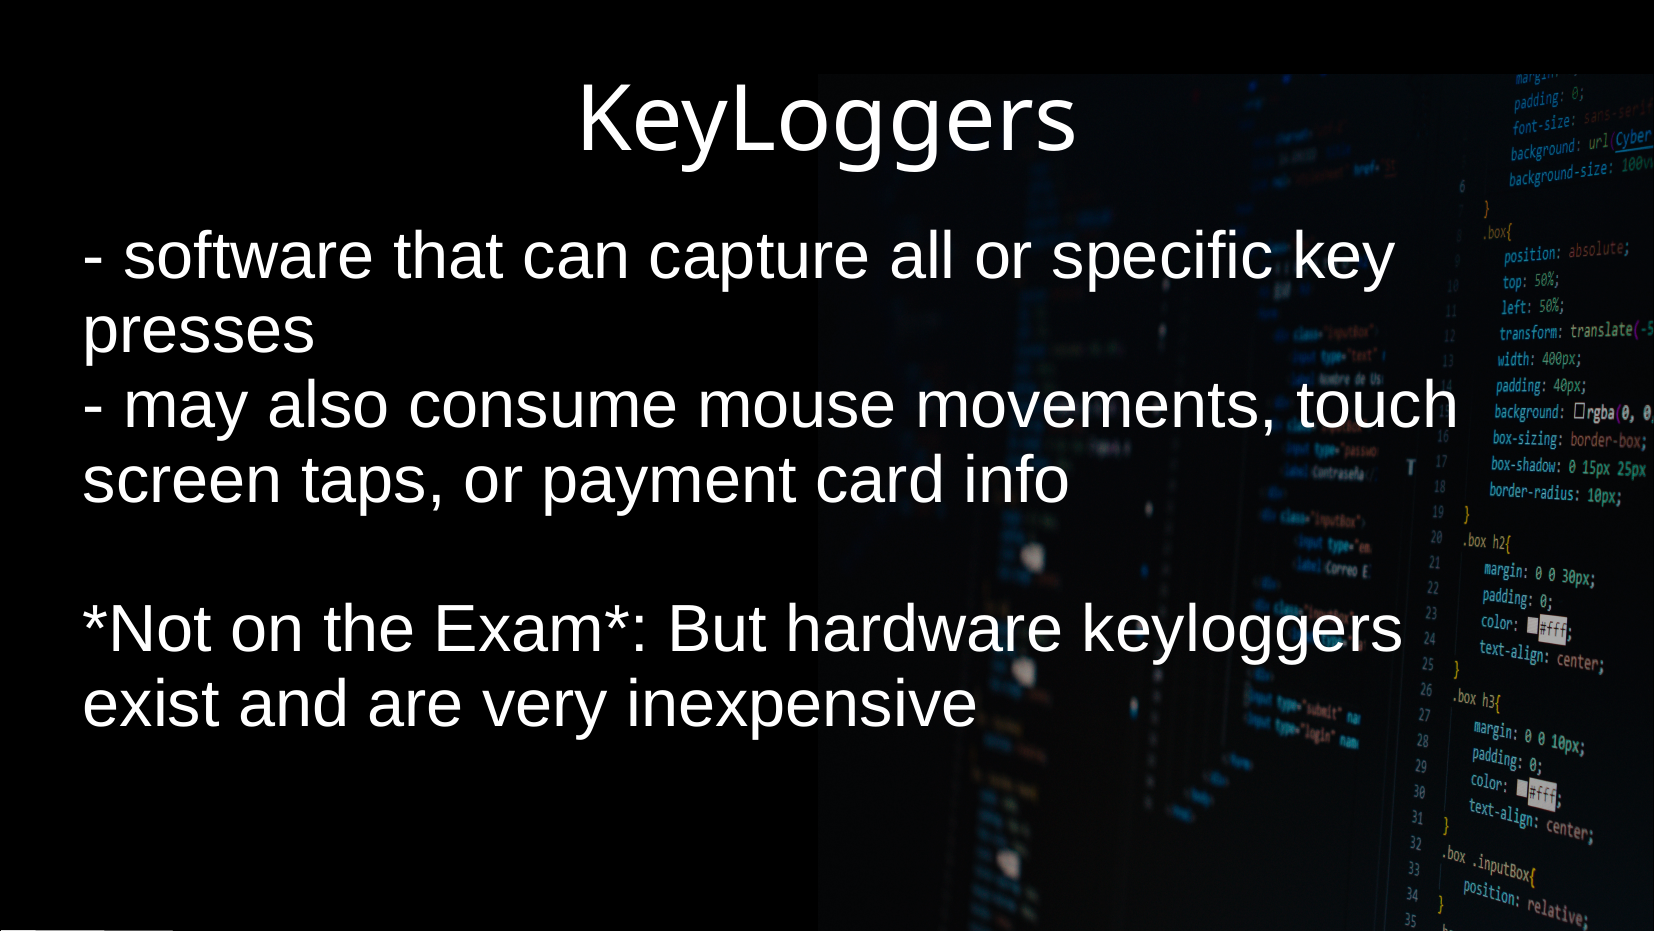

# KeyLoggers
- software that can capture all or specific key presses
- may also consume mouse movements, touch screen taps, or payment card info
*Not on the Exam*: But hardware keyloggers
exist and are very inexpensive